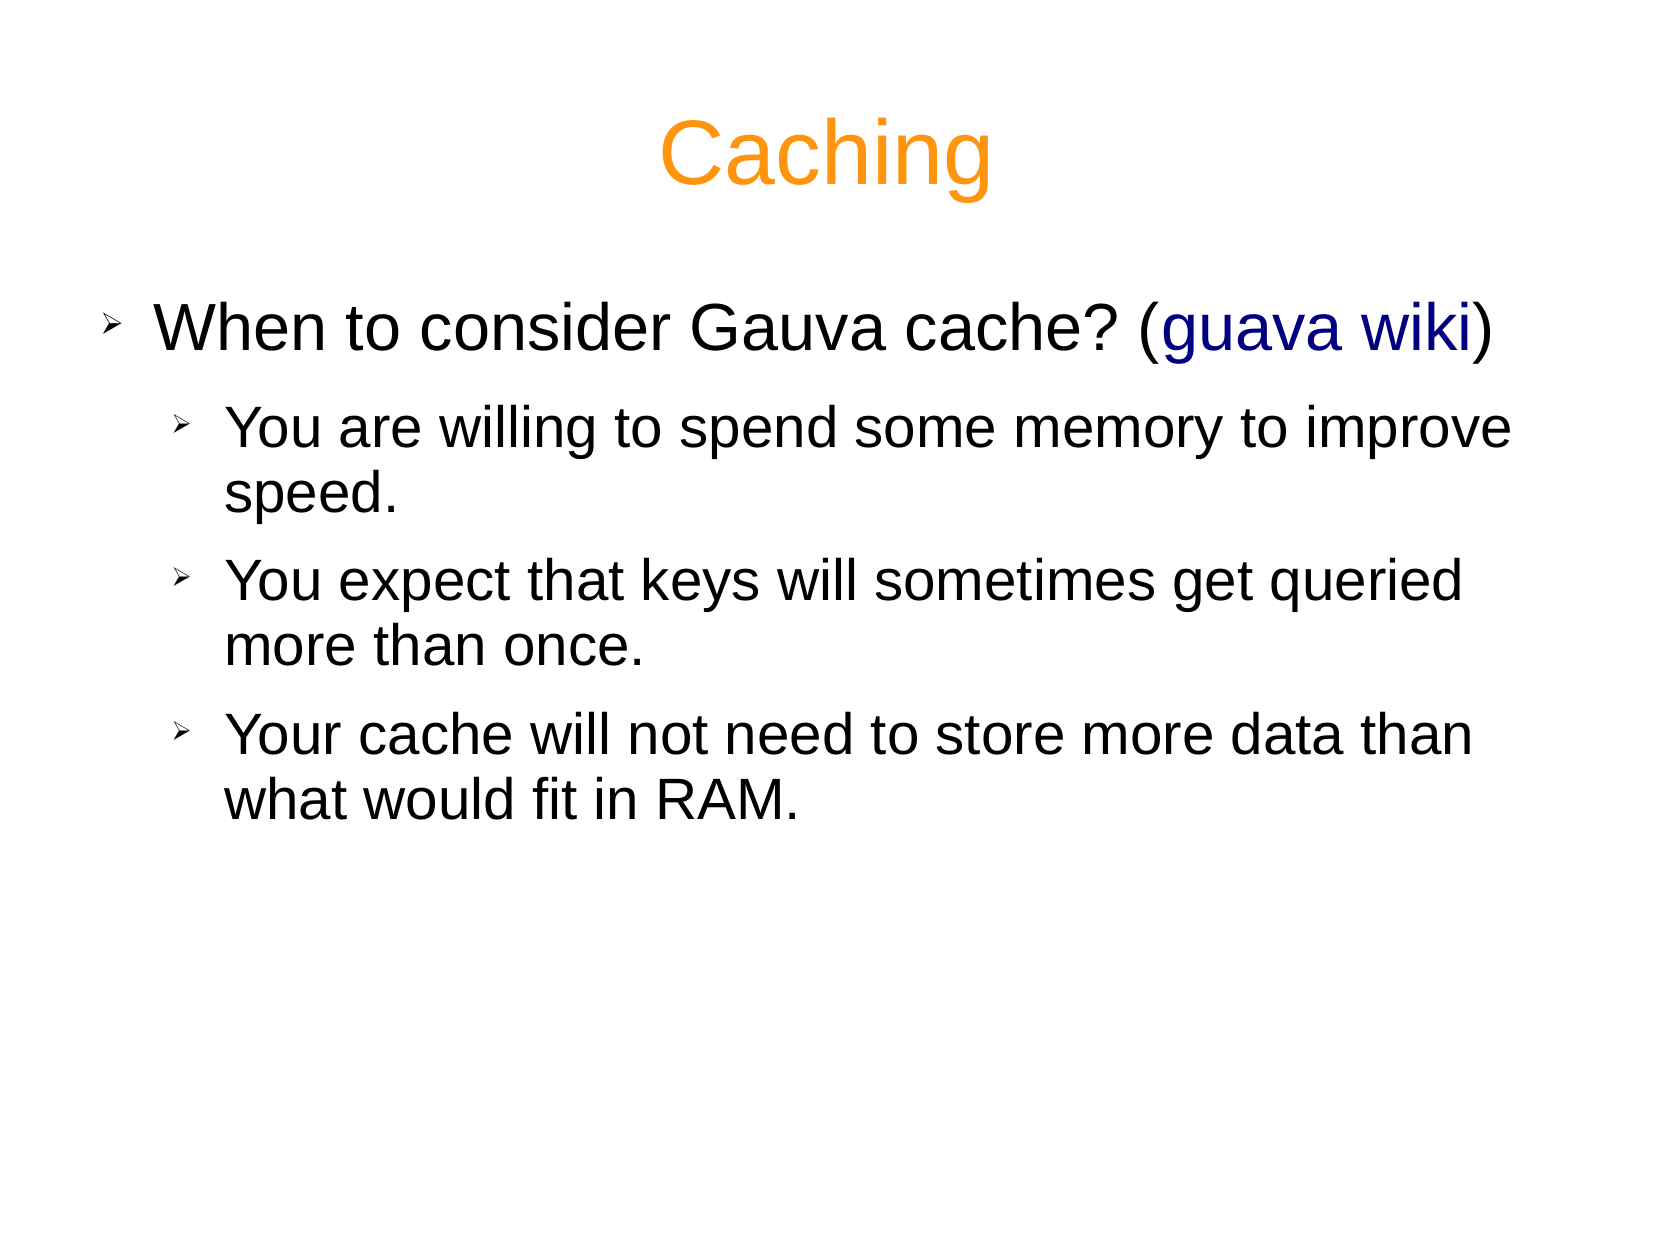

# Caching
When to consider Gauva cache? (guava wiki)
You are willing to spend some memory to improve speed.
You expect that keys will sometimes get queried more than once.
Your cache will not need to store more data than what would fit in RAM.